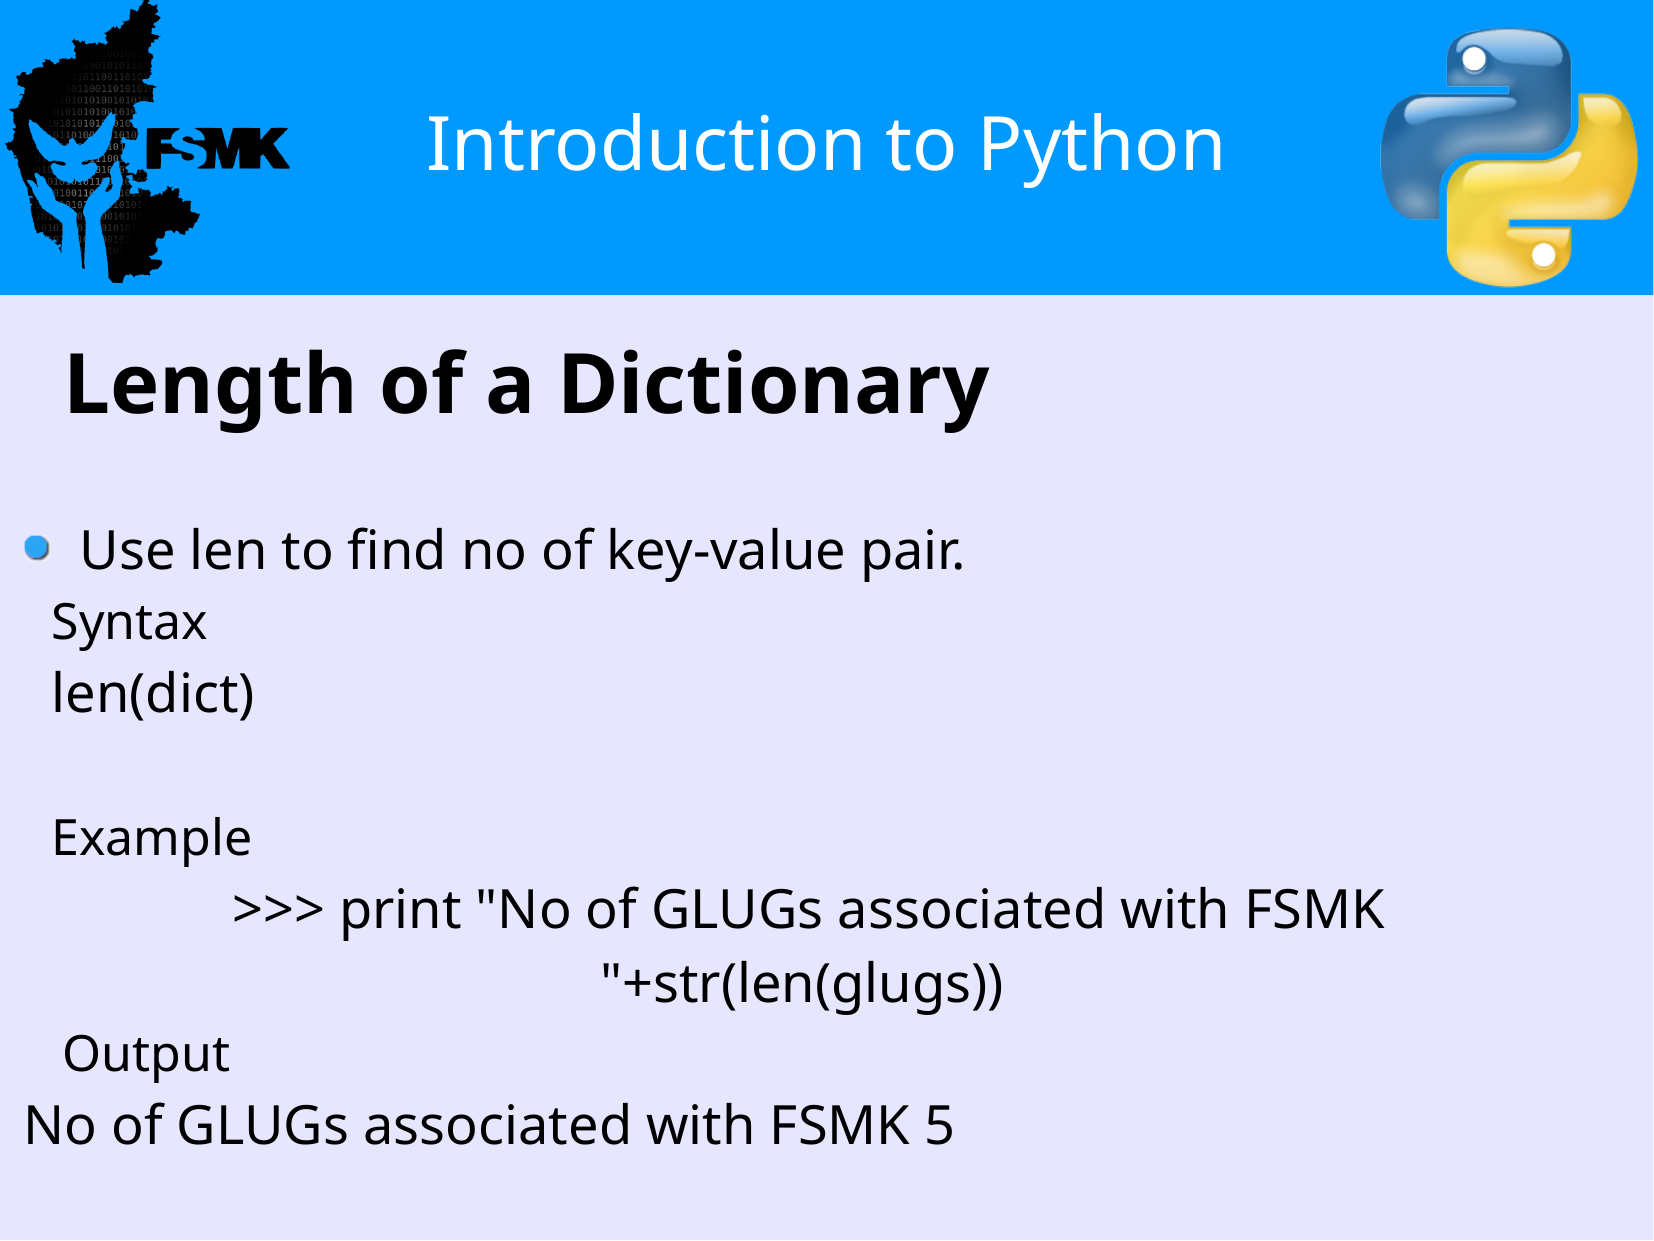

# Introduction to Python
Length of a Dictionary
 Use len to find no of key-value pair.
Syntax
len(dict)
Example
>>> print "No of GLUGs associated with FSMK "+str(len(glugs))
 Output
No of GLUGs associated with FSMK 5